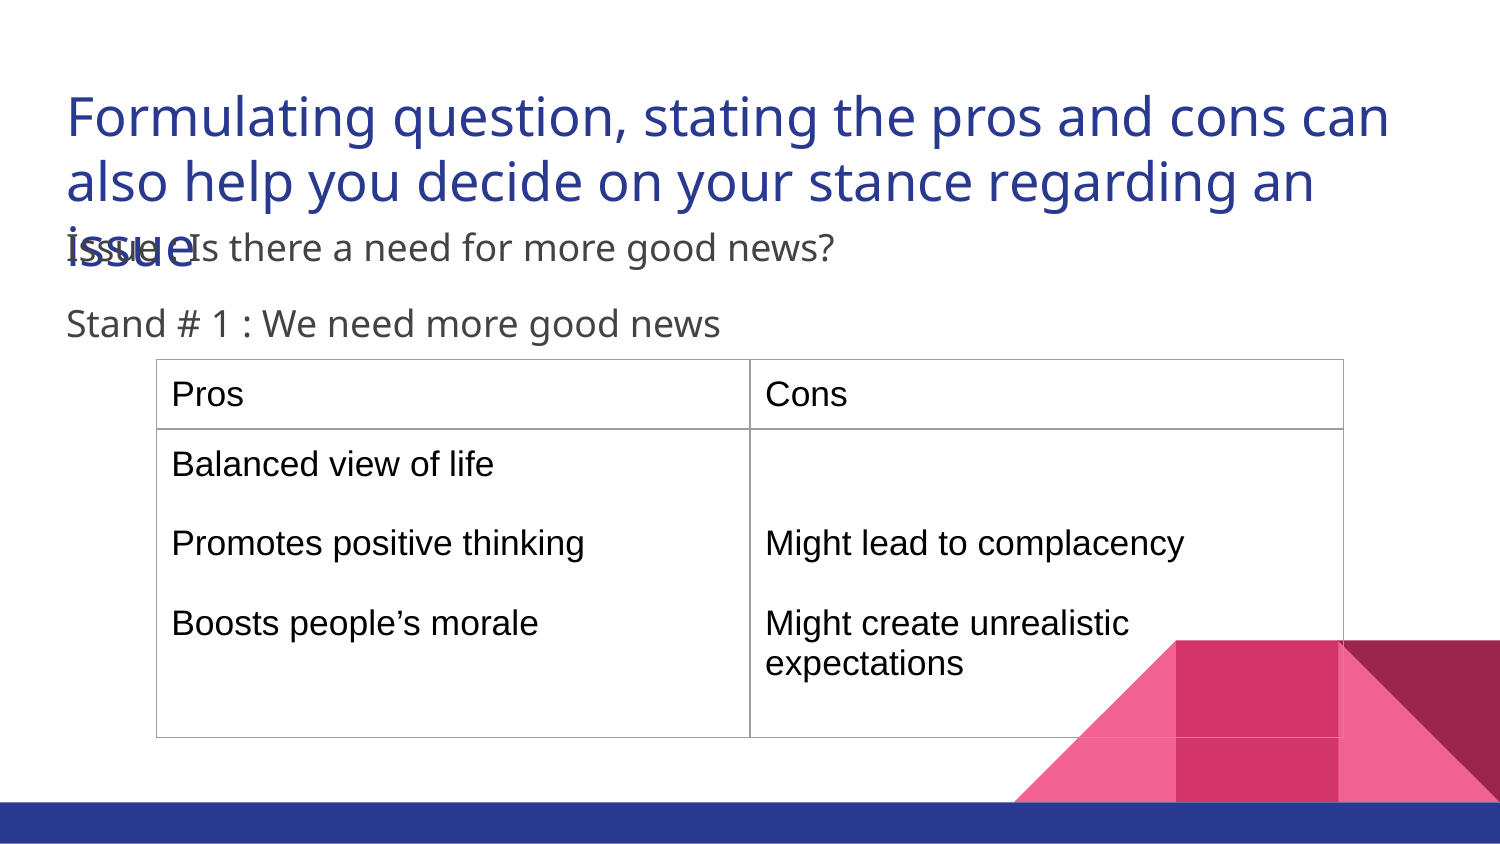

# Formulating question, stating the pros and cons can also help you decide on your stance regarding an issue
Issue : Is there a need for more good news?
Stand # 1 : We need more good news
| Pros | Cons |
| --- | --- |
| Balanced view of life Promotes positive thinking Boosts people’s morale | Might lead to complacency Might create unrealistic expectations |